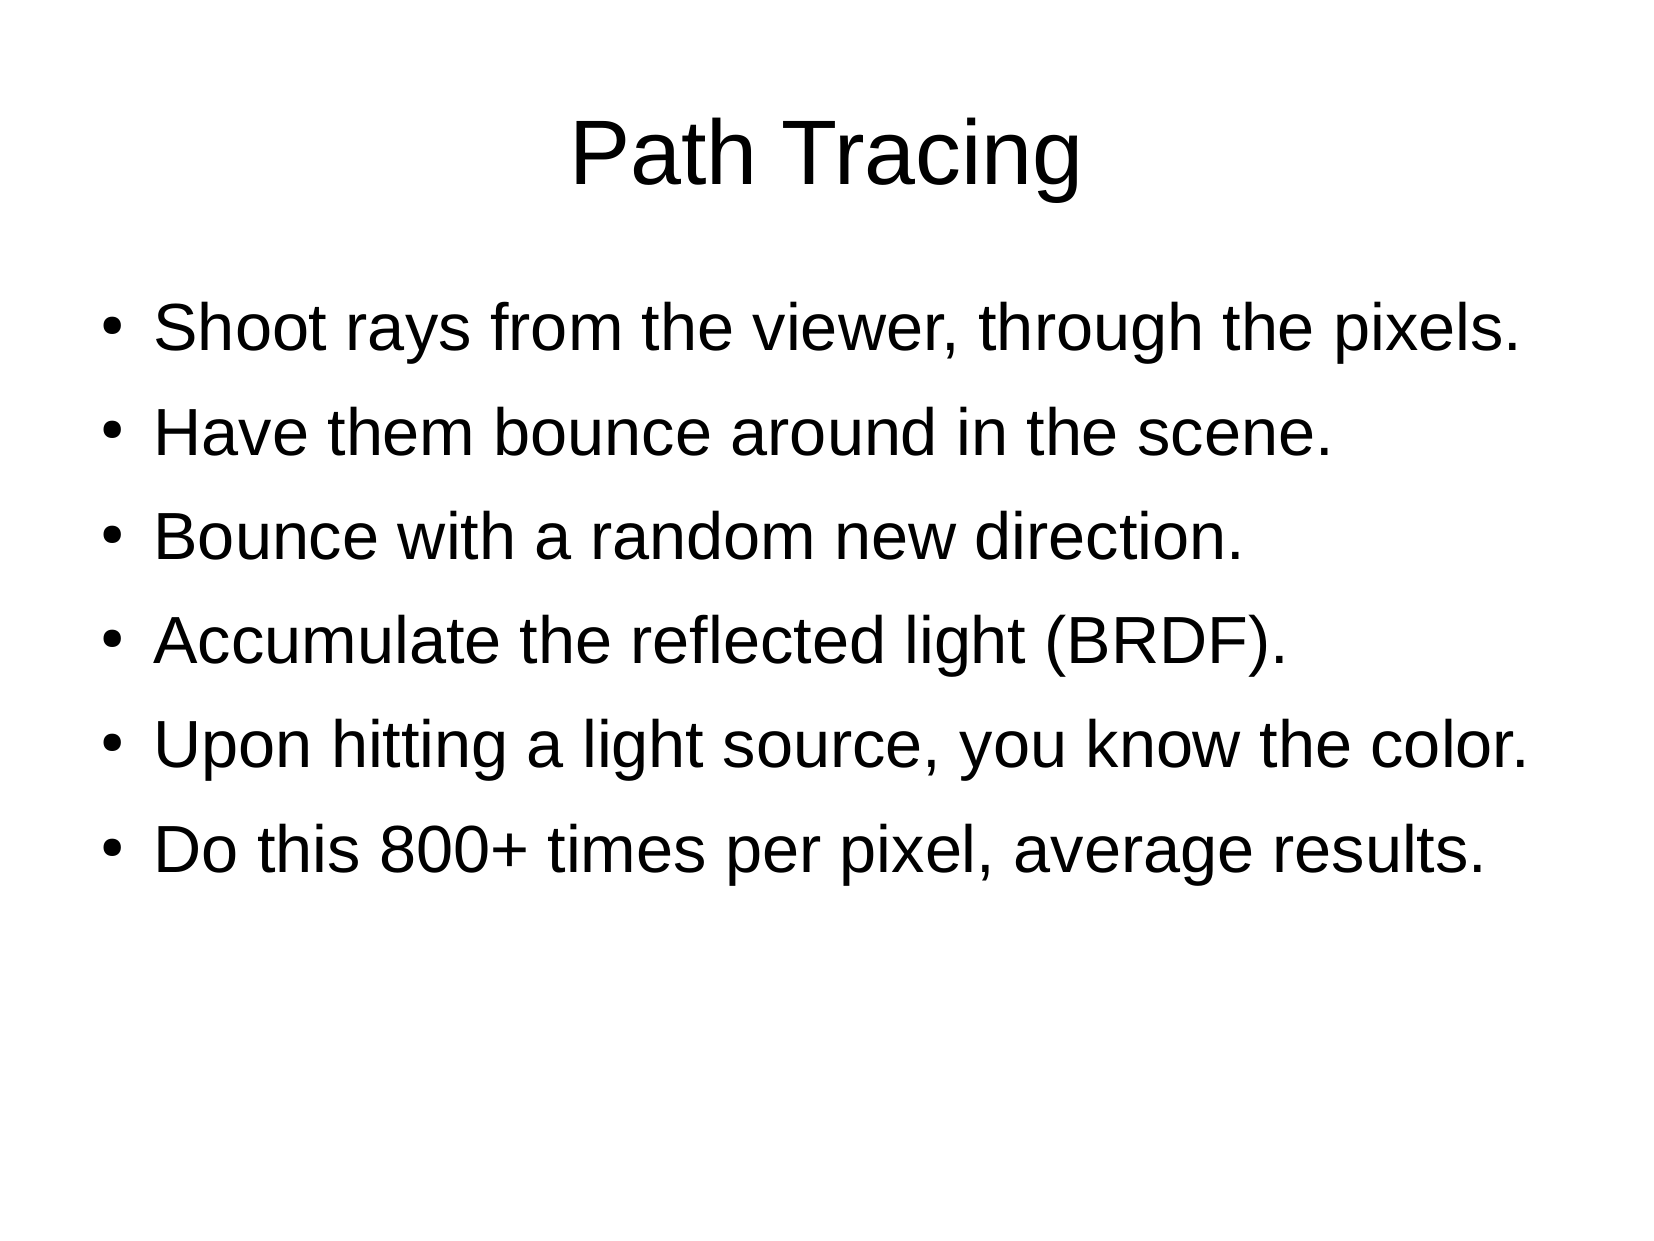

# Path Tracing
Shoot rays from the viewer, through the pixels.
Have them bounce around in the scene.
Bounce with a random new direction.
Accumulate the reflected light (BRDF).
Upon hitting a light source, you know the color.
Do this 800+ times per pixel, average results.